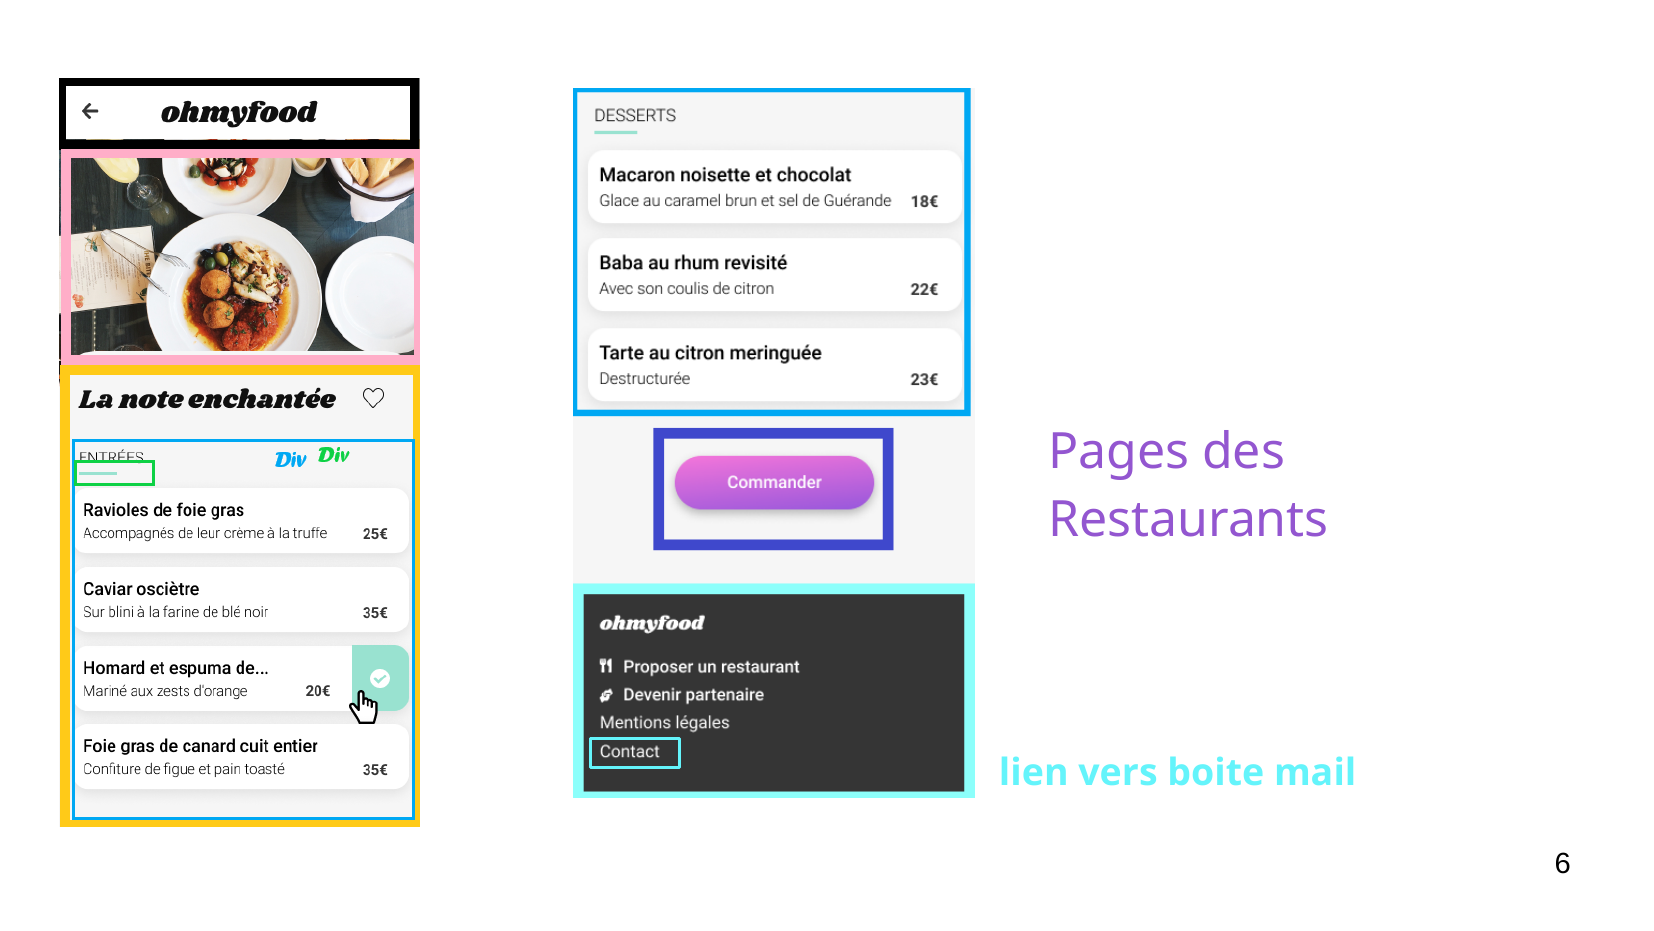

Pages des Restaurants
 lien vers boite mail
6